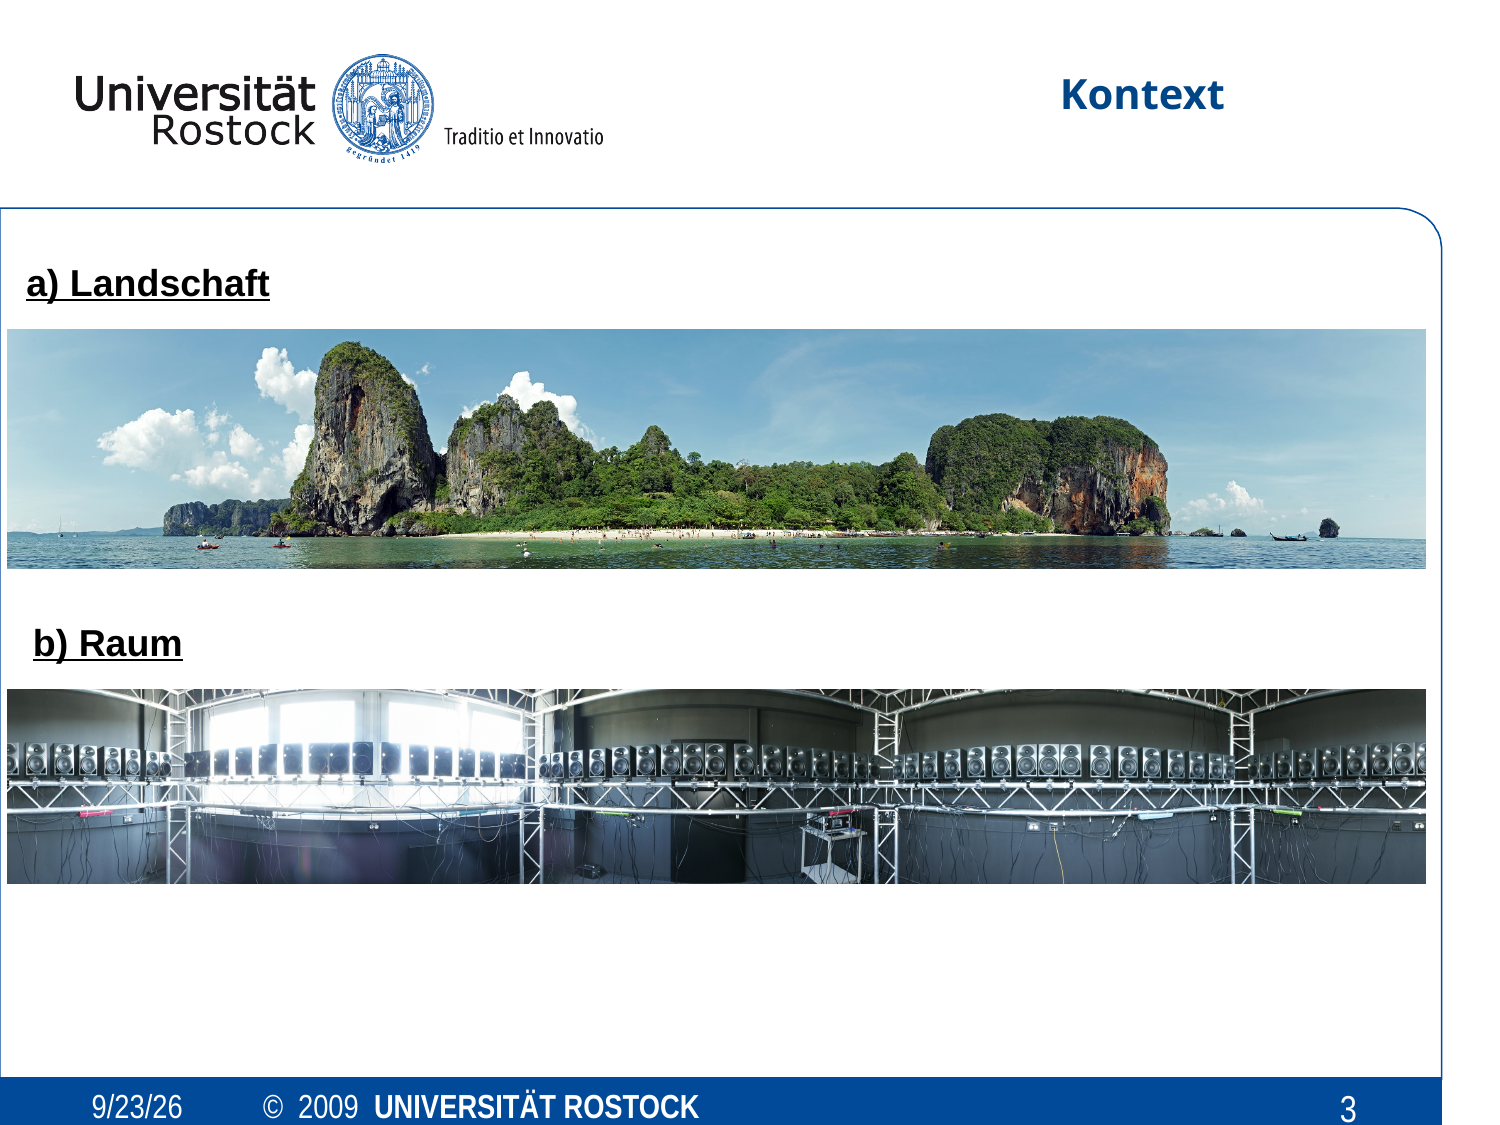

# Kontext
a) Landschaft
b) Raum
 © 2009 UNIVERSITÄT ROSTOCK